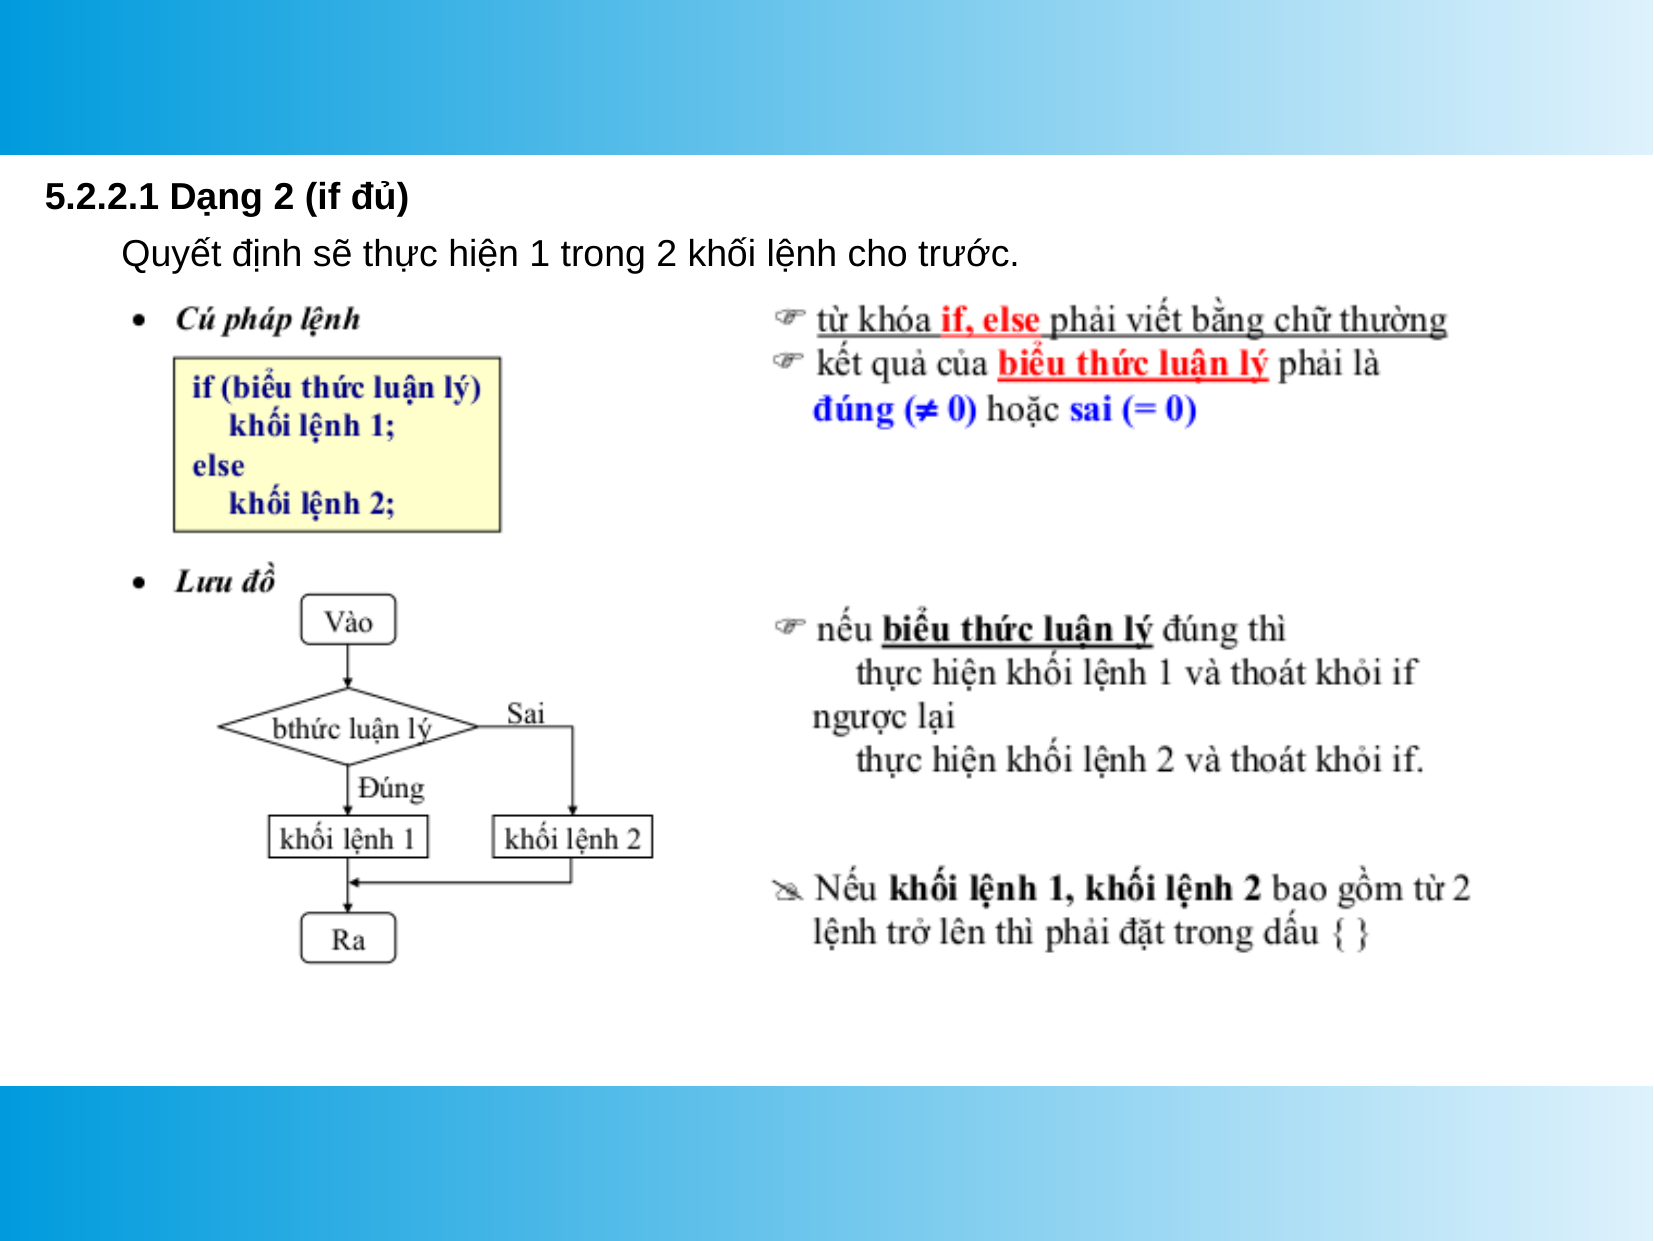

5.2.2.1 Dạng 2 (if đủ)
Quyết định sẽ thực hiện 1 trong 2 khối lệnh cho trước.